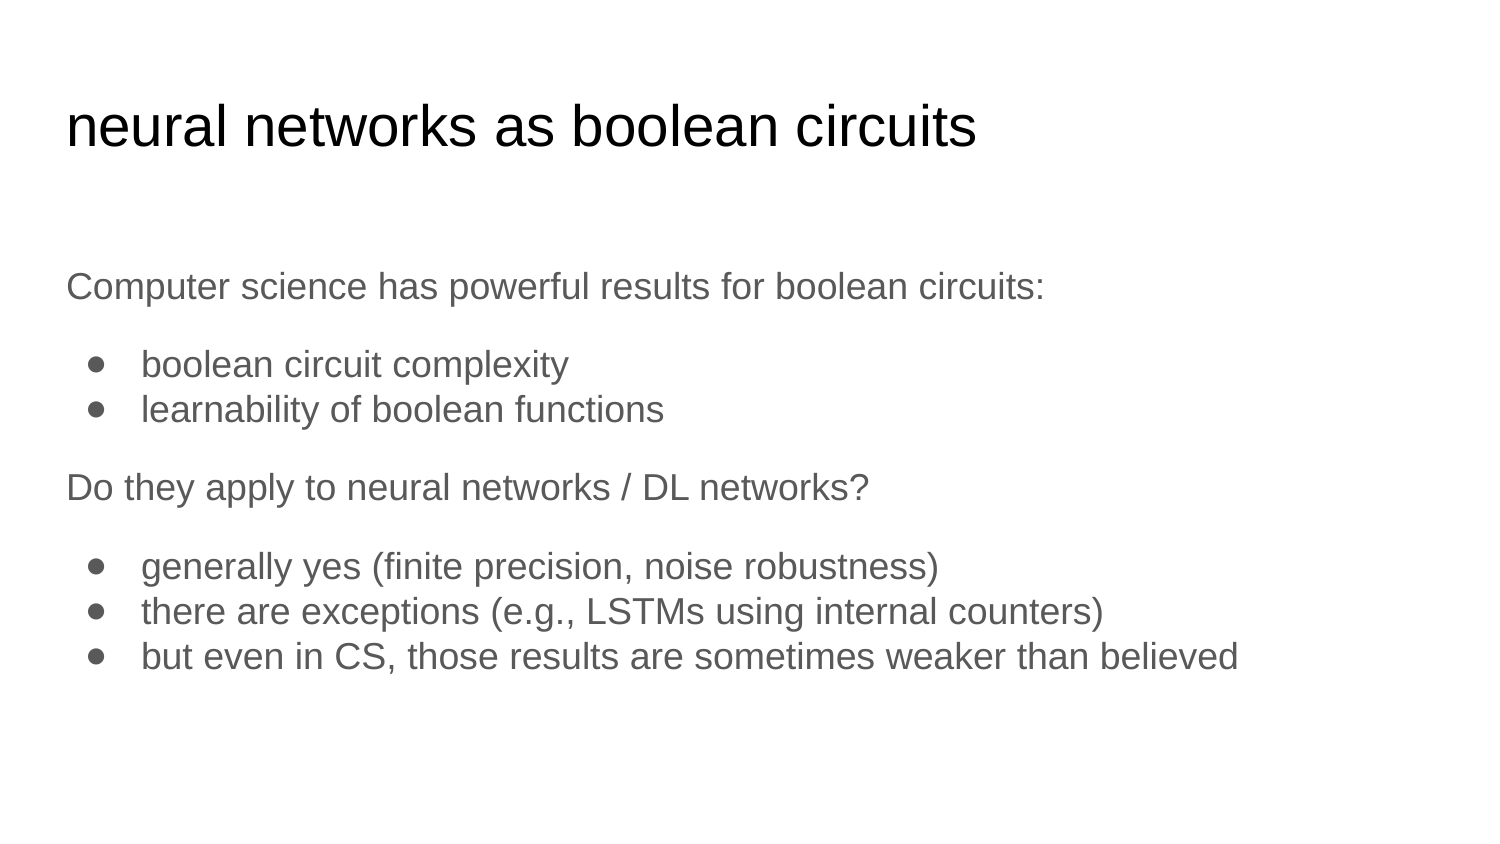

# neural networks as boolean circuits
Computer science has powerful results for boolean circuits:
boolean circuit complexity
learnability of boolean functions
Do they apply to neural networks / DL networks?
generally yes (finite precision, noise robustness)
there are exceptions (e.g., LSTMs using internal counters)
but even in CS, those results are sometimes weaker than believed